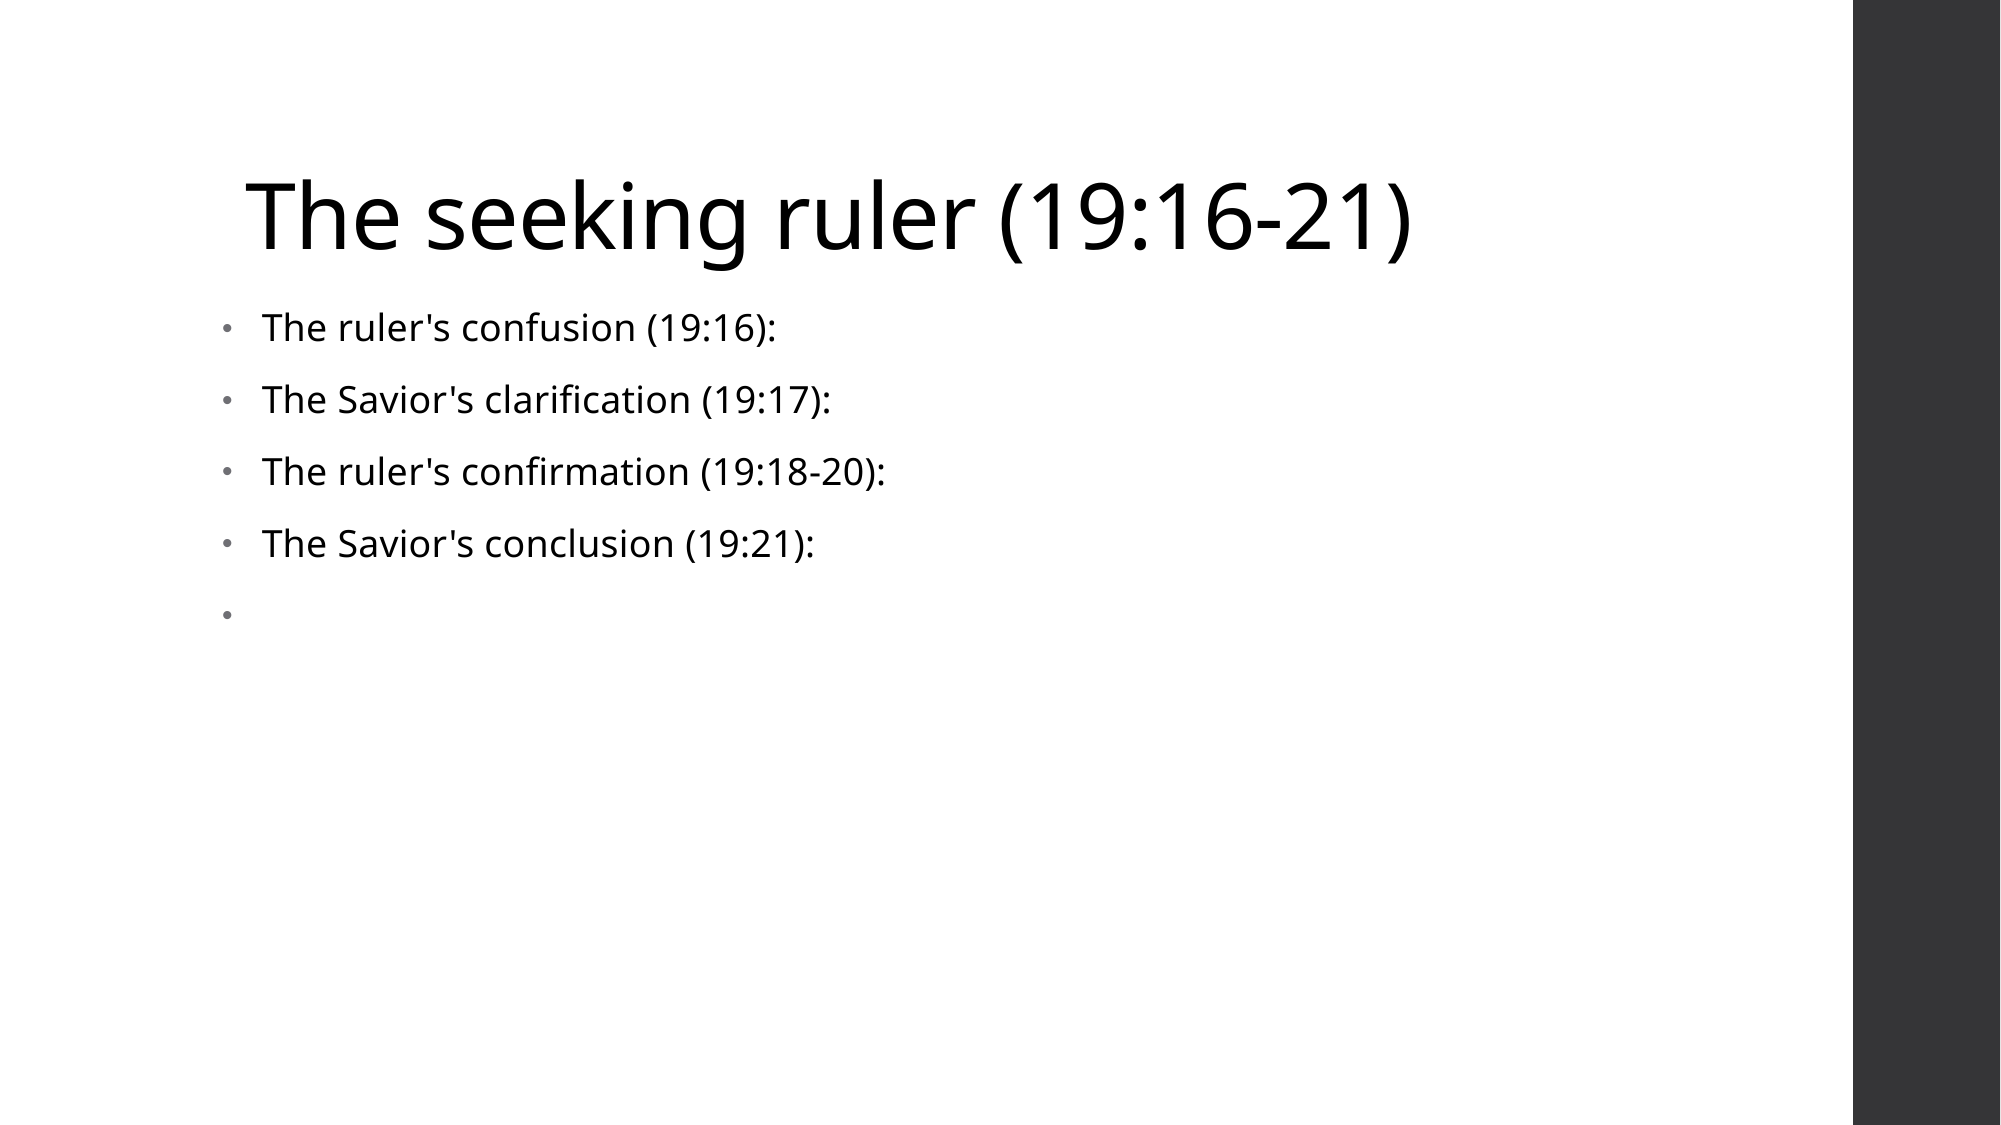

# The seeking ruler (19:16-21)
 The ruler's confusion (19:16):
 The Savior's clarification (19:17):
 The ruler's confirmation (19:18-20):
 The Savior's conclusion (19:21):